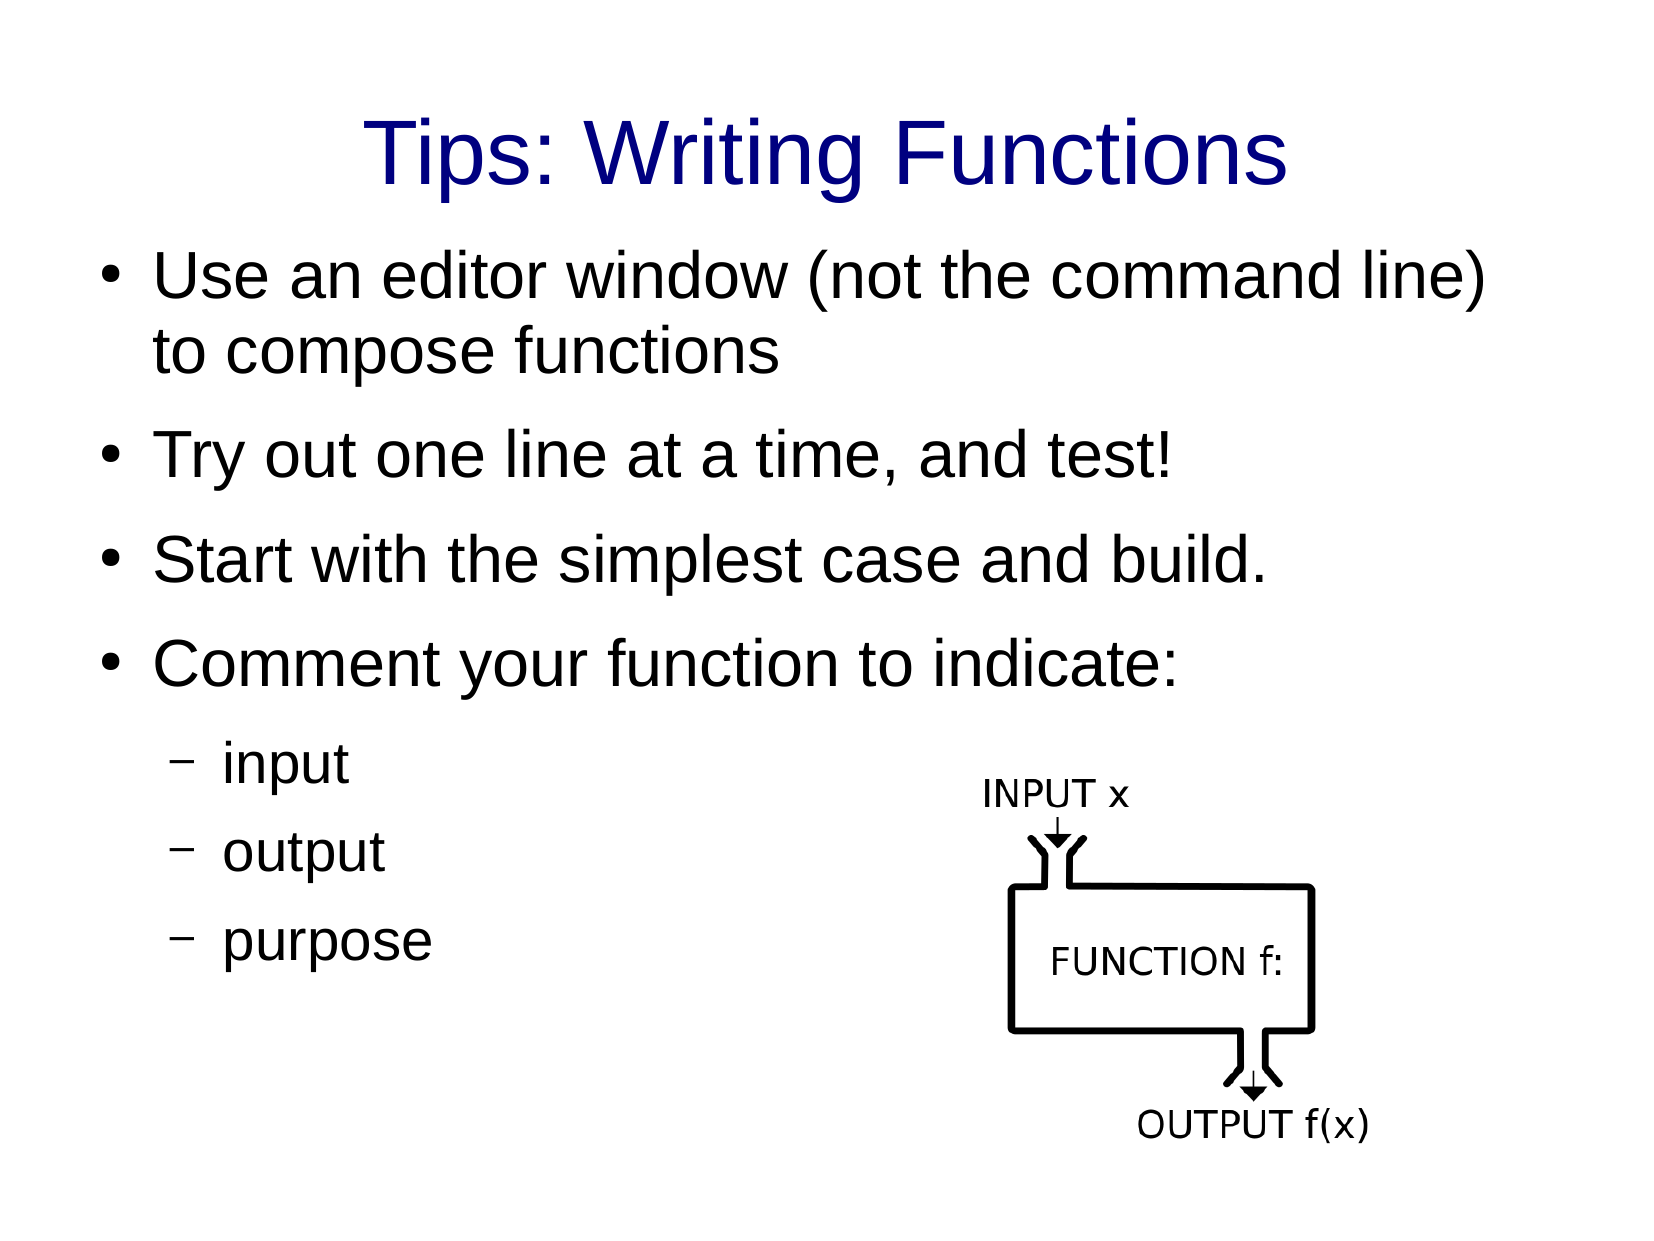

# Tips: Writing Functions
Use an editor window (not the command line) to compose functions
Try out one line at a time, and test!
Start with the simplest case and build.
Comment your function to indicate:
input
output
purpose